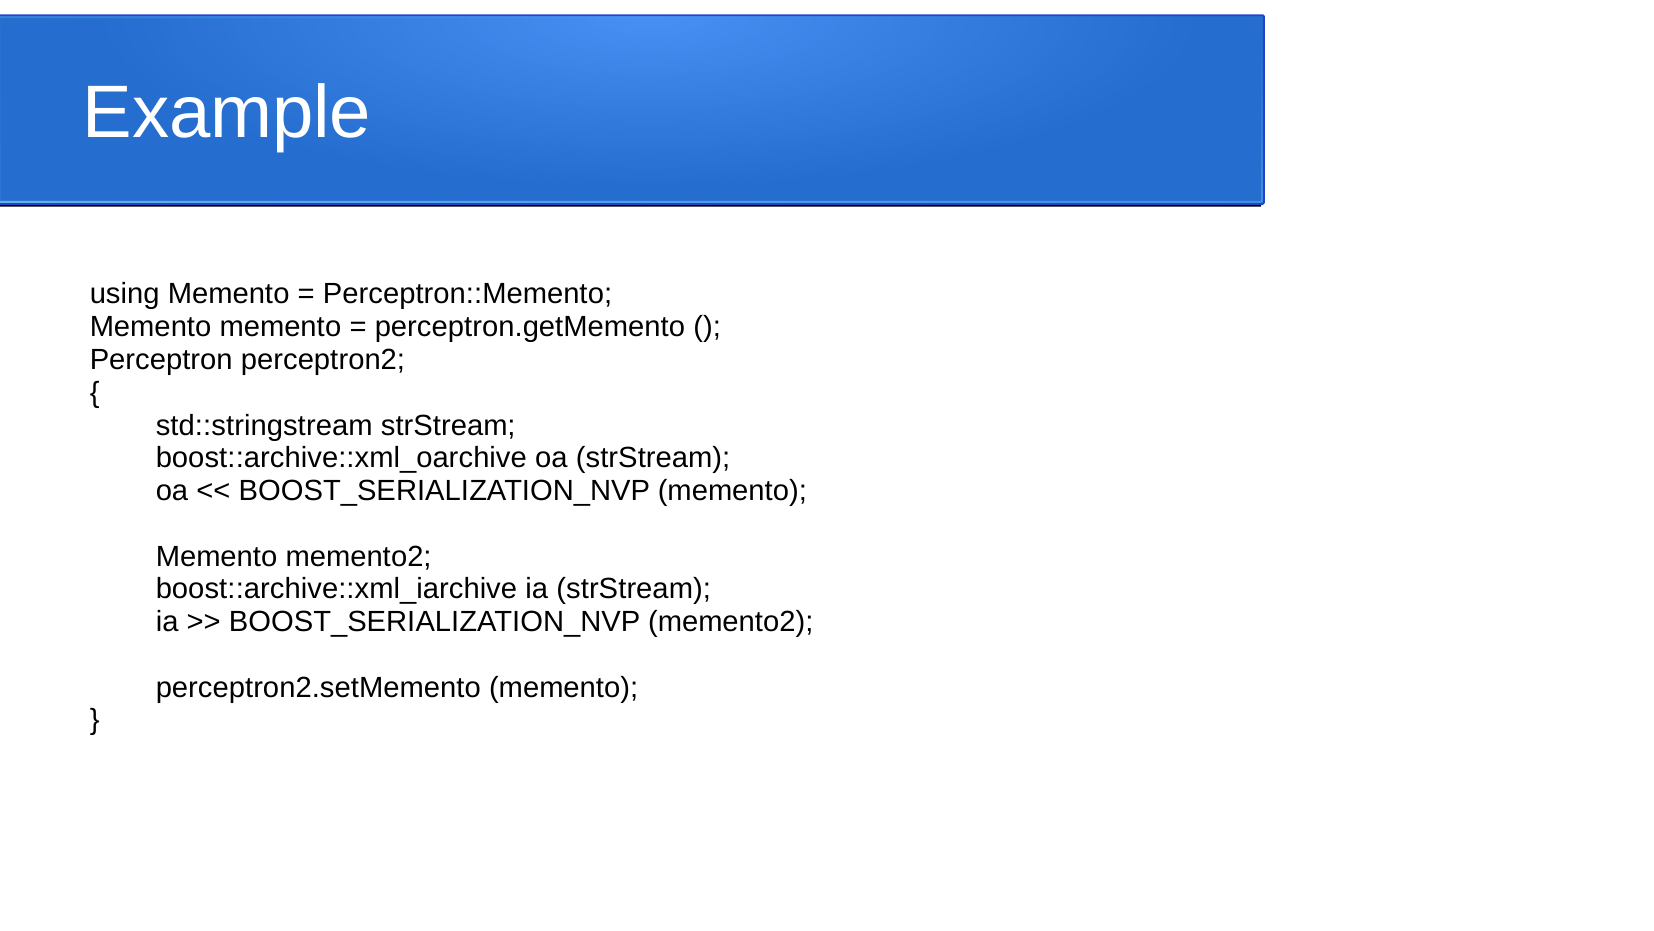

# Example
using Memento = Perceptron::Memento;
Memento memento = perceptron.getMemento ();
Perceptron perceptron2;
{
 std::stringstream strStream;
 boost::archive::xml_oarchive oa (strStream);
 oa << BOOST_SERIALIZATION_NVP (memento);
 Memento memento2;
 boost::archive::xml_iarchive ia (strStream);
 ia >> BOOST_SERIALIZATION_NVP (memento2);
 perceptron2.setMemento (memento);
}